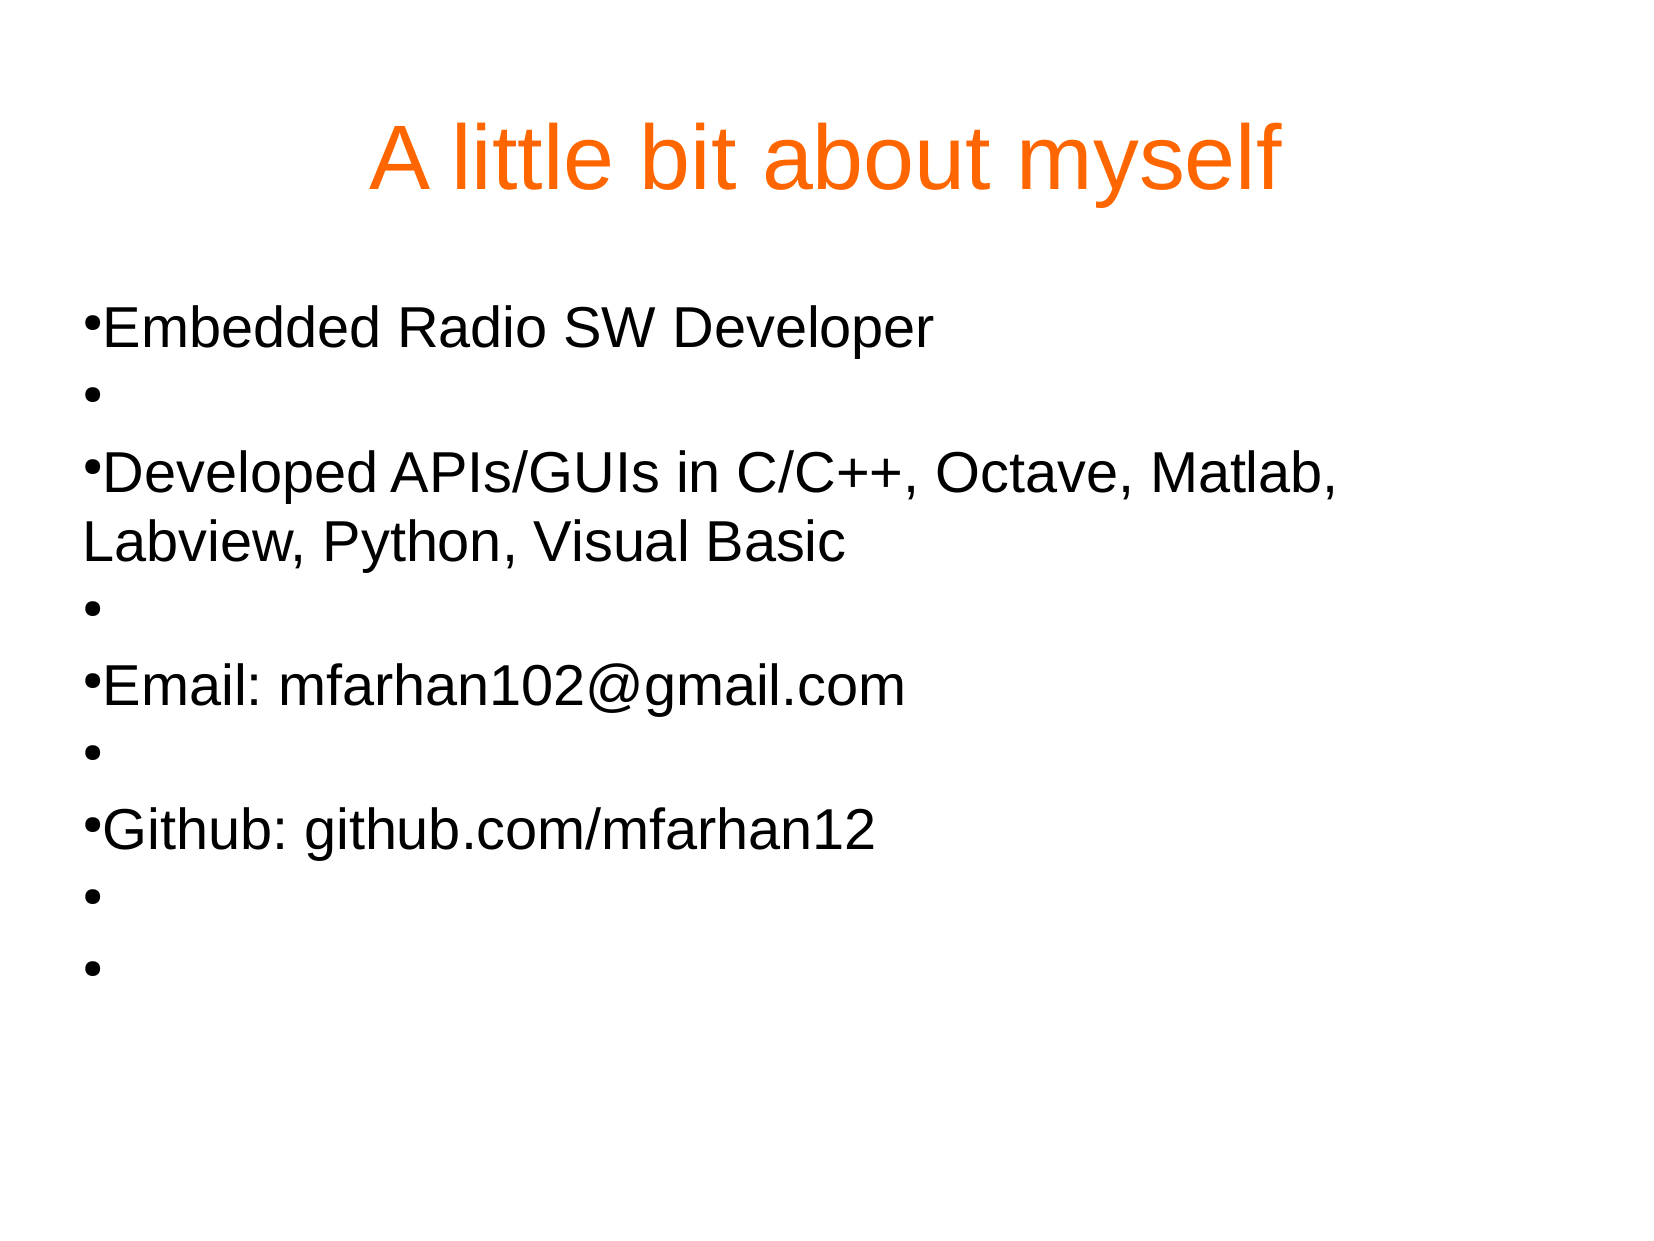

# A little bit about myself
Embedded Radio SW Developer
Developed APIs/GUIs in C/C++, Octave, Matlab, Labview, Python, Visual Basic
Email: mfarhan102@gmail.com
Github: github.com/mfarhan12
Interests: signal processing (biological/wireless)